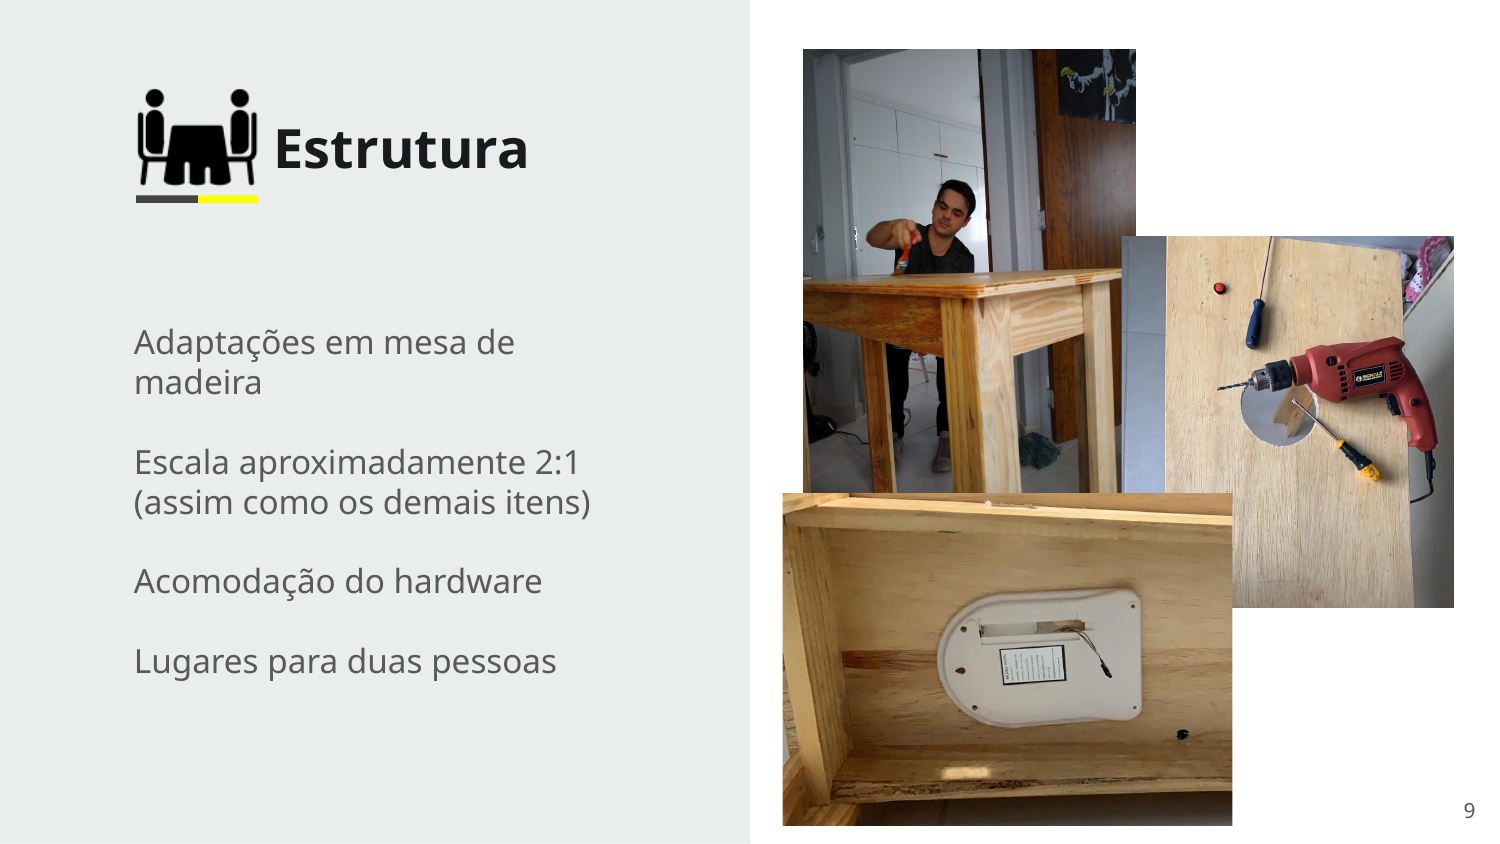

Estrutura
# Adaptações em mesa de madeira
Escala aproximadamente 2:1
(assim como os demais itens)
Acomodação do hardware
Lugares para duas pessoas